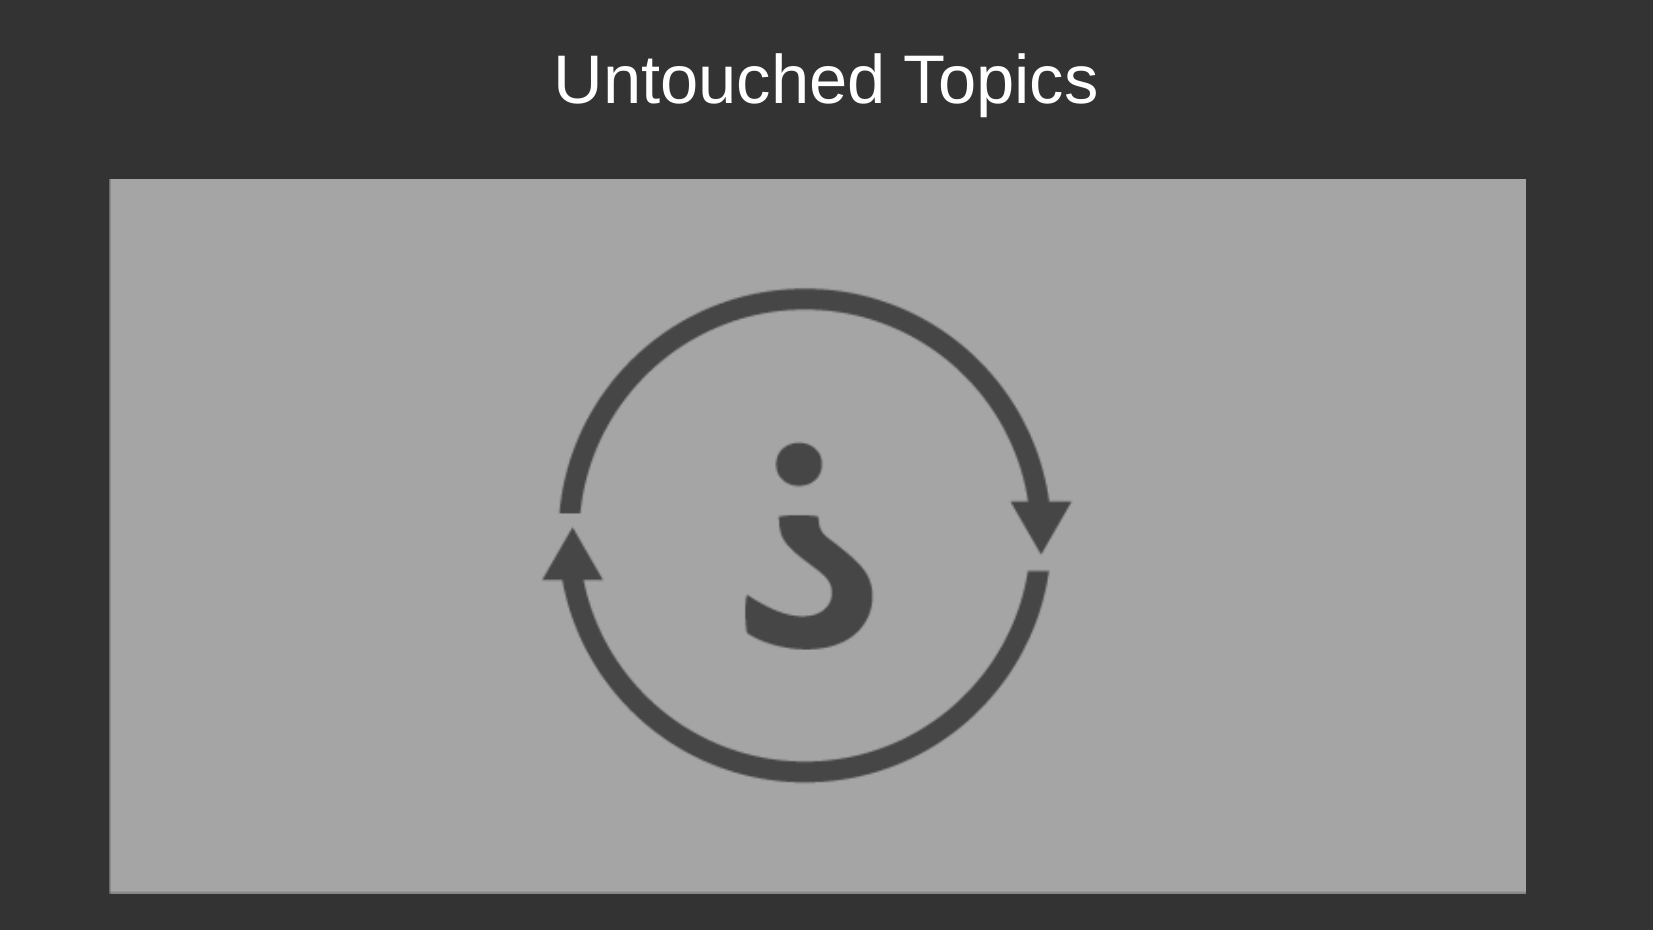

# Untouched Topics
~= ticks => politics